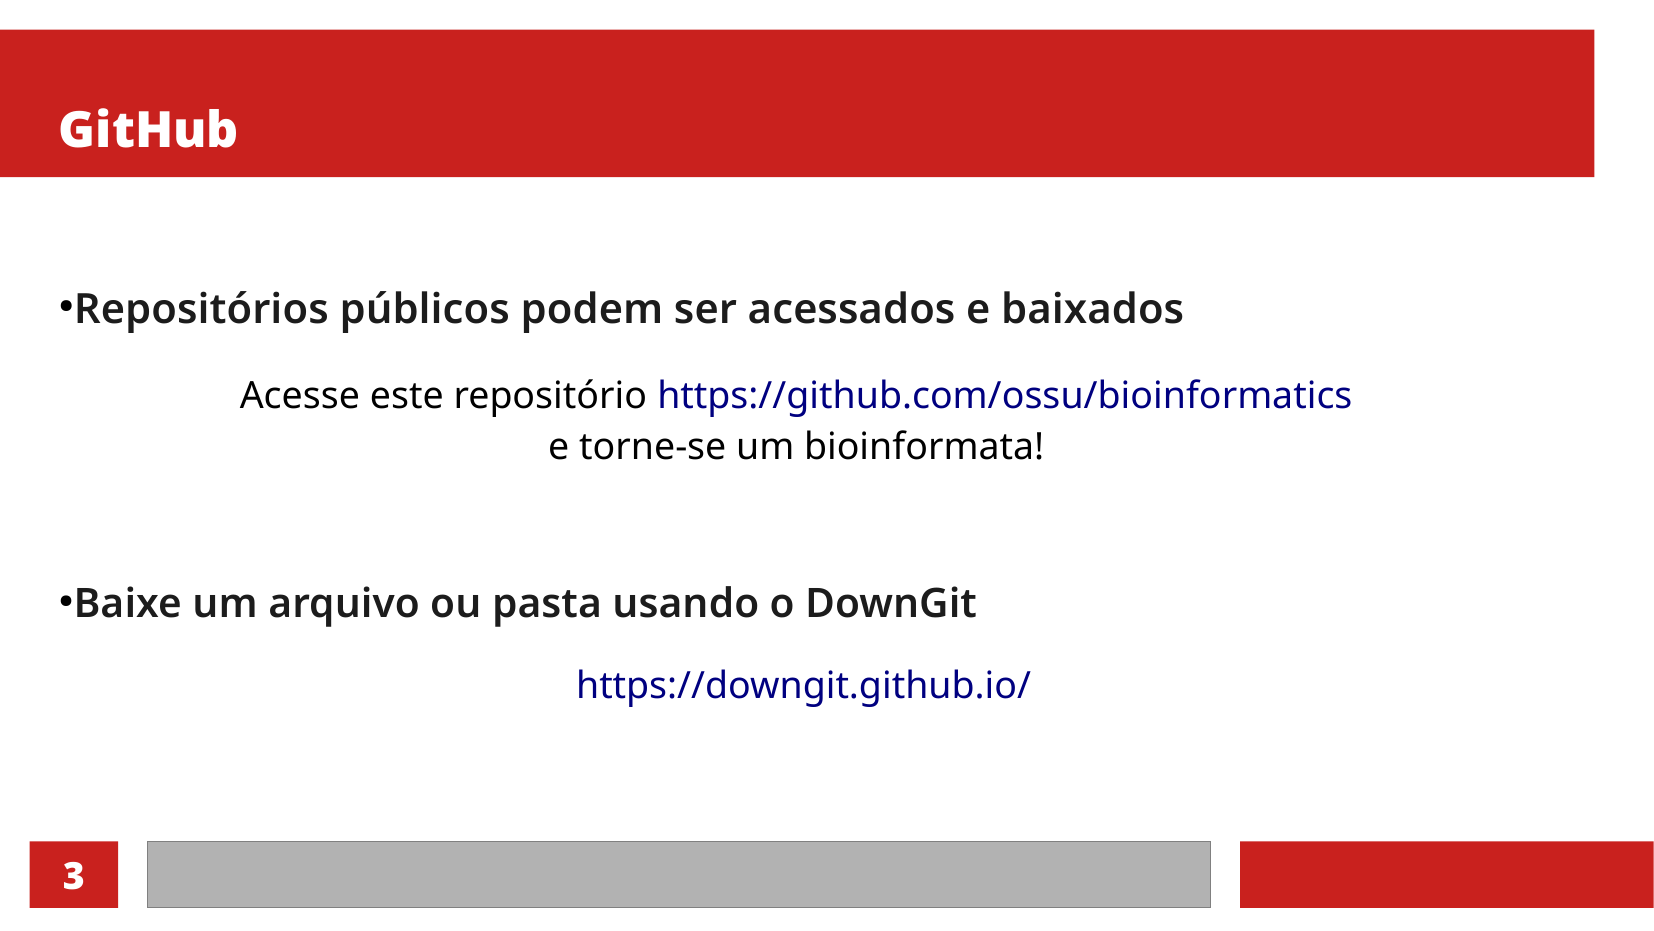

# GitHub
Repositórios públicos podem ser acessados e baixados
Baixe um arquivo ou pasta usando o DownGit
Acesse este repositório https://github.com/ossu/bioinformatics
e torne-se um bioinformata!
https://downgit.github.io/
3